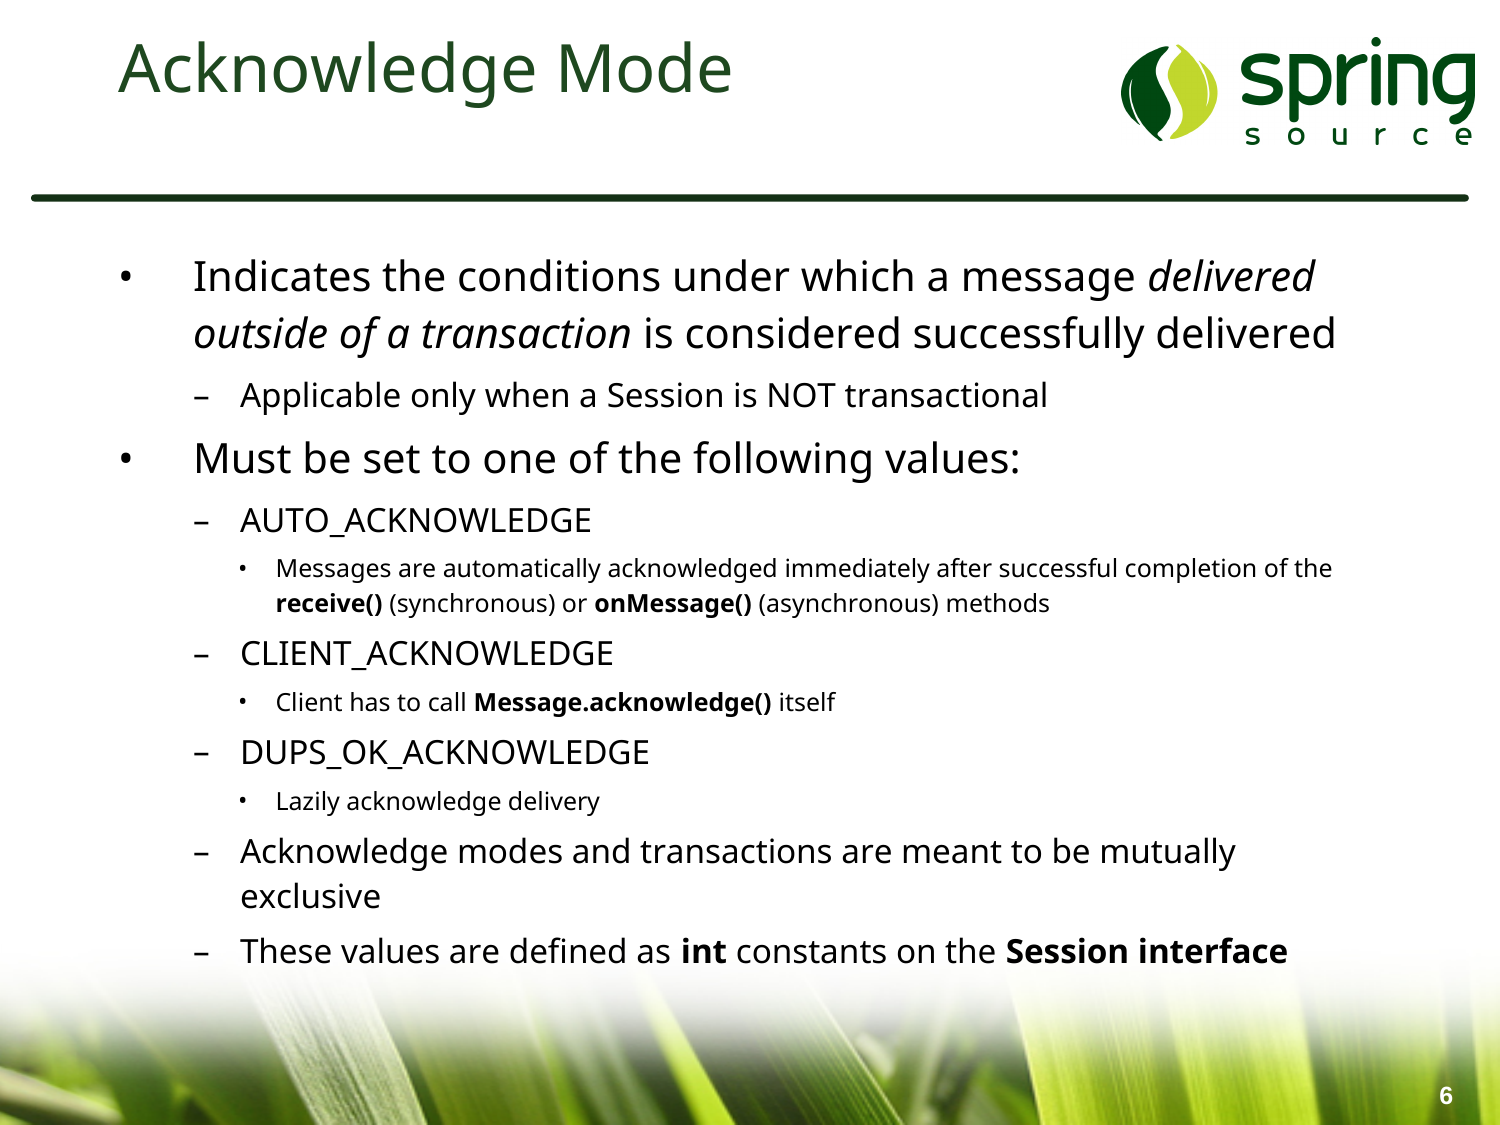

# Acknowledge Mode
Indicates the conditions under which a message delivered outside of a transaction is considered successfully delivered
Applicable only when a Session is NOT transactional
Must be set to one of the following values:
AUTO_ACKNOWLEDGE
Messages are automatically acknowledged immediately after successful completion of the receive() (synchronous) or onMessage() (asynchronous) methods
CLIENT_ACKNOWLEDGE
Client has to call Message.acknowledge() itself
DUPS_OK_ACKNOWLEDGE
Lazily acknowledge delivery
Acknowledge modes and transactions are meant to be mutually exclusive
These values are defined as int constants on the Session interface